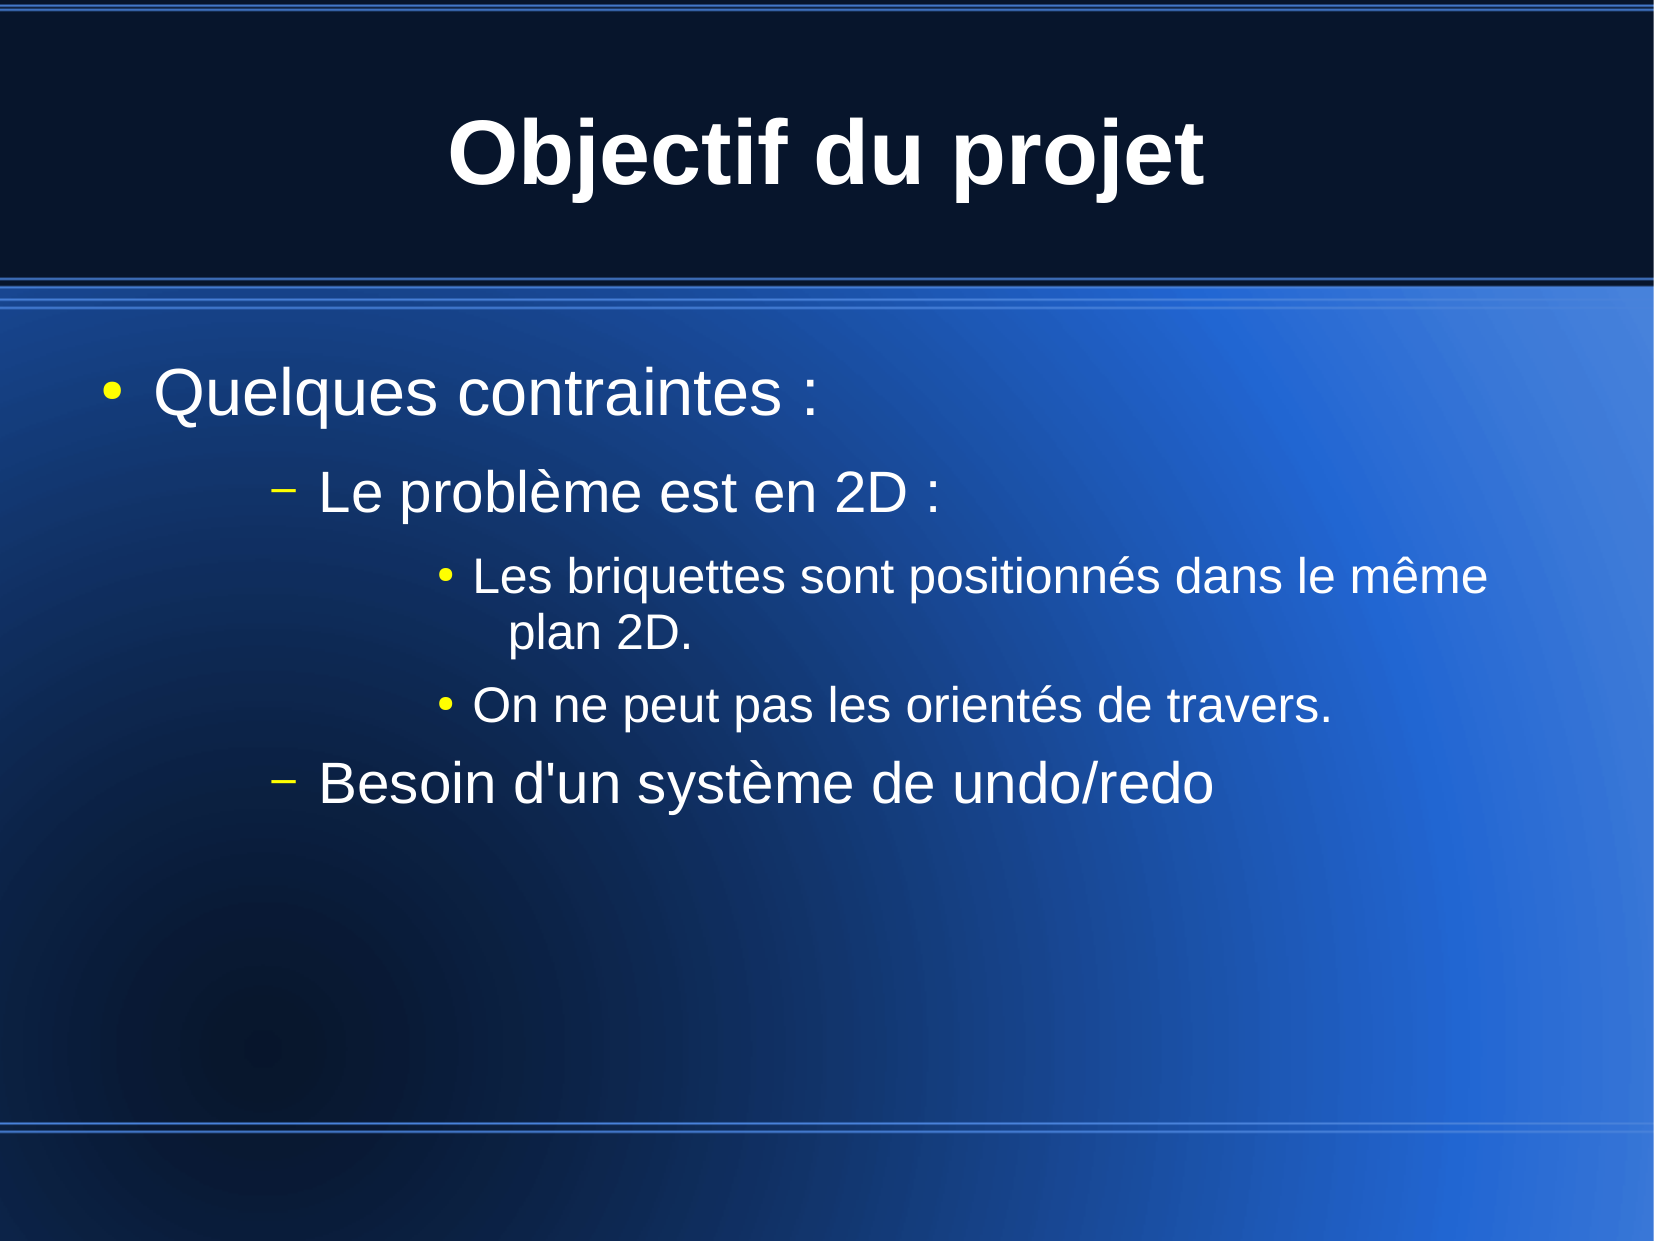

# Objectif du projet
Quelques contraintes :
Le problème est en 2D :
Les briquettes sont positionnés dans le même plan 2D.
On ne peut pas les orientés de travers.
Besoin d'un système de undo/redo